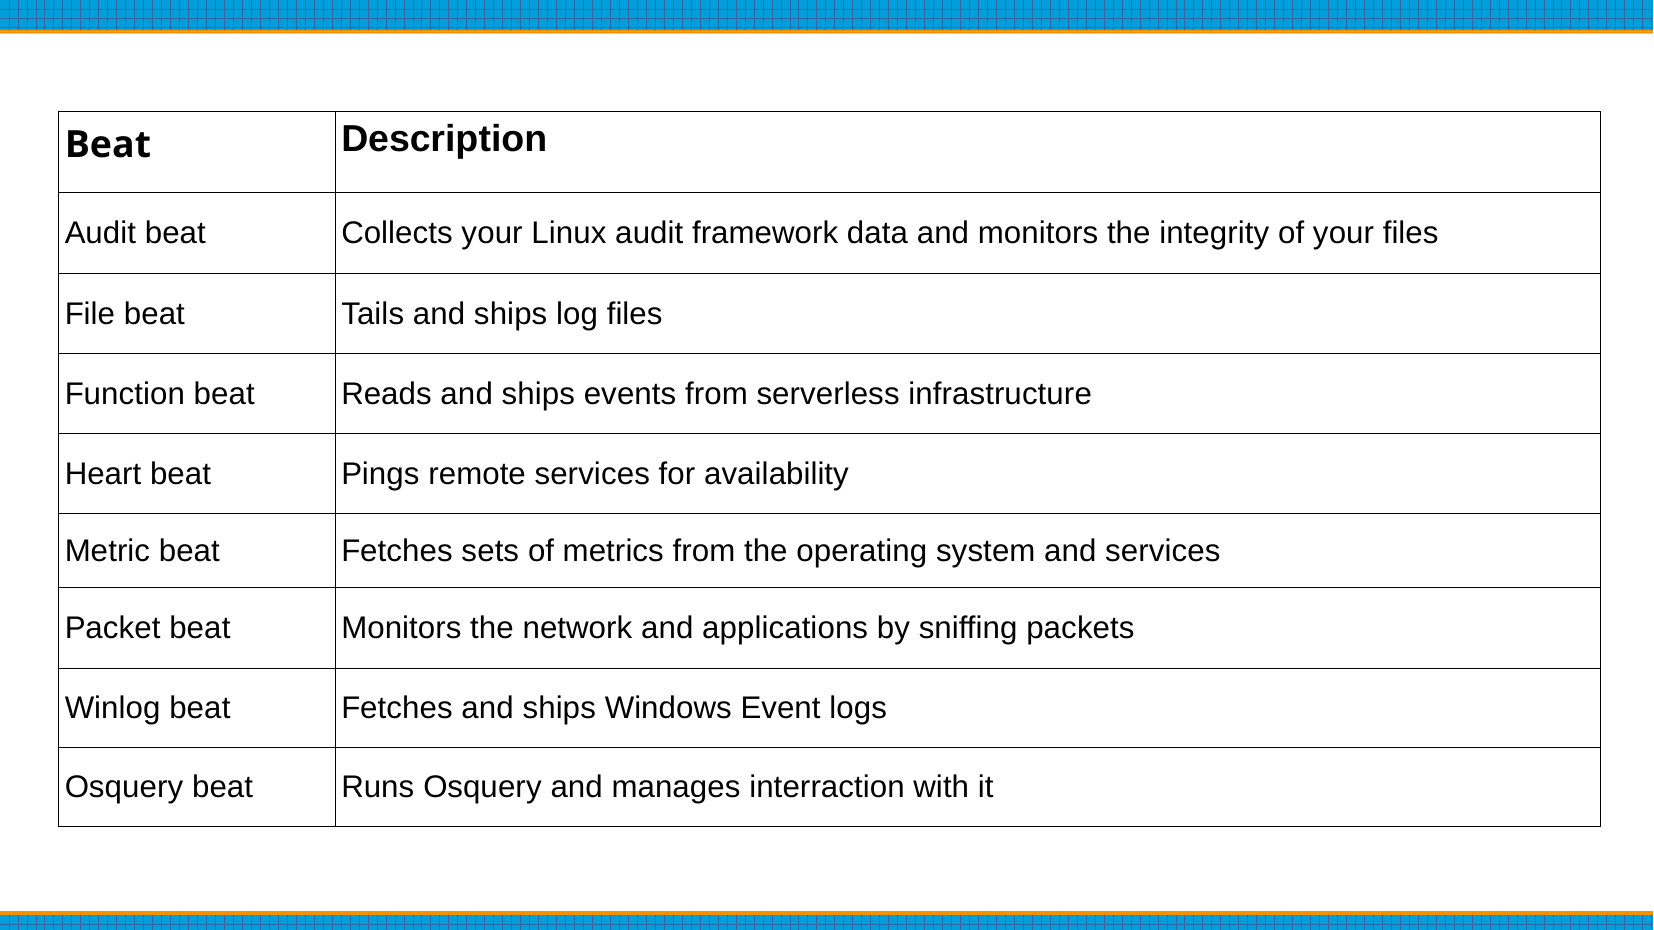

| Beat | Description |
| --- | --- |
| Audit beat | Collects your Linux audit framework data and monitors the integrity of your files |
| File beat | Tails and ships log files |
| Function beat | Reads and ships events from serverless infrastructure |
| Heart beat | Pings remote services for availability |
| Metric beat | Fetches sets of metrics from the operating system and services |
| Packet beat | Monitors the network and applications by sniffing packets |
| Winlog beat | Fetches and ships Windows Event logs |
| Osquery beat | Runs Osquery and manages interraction with it |